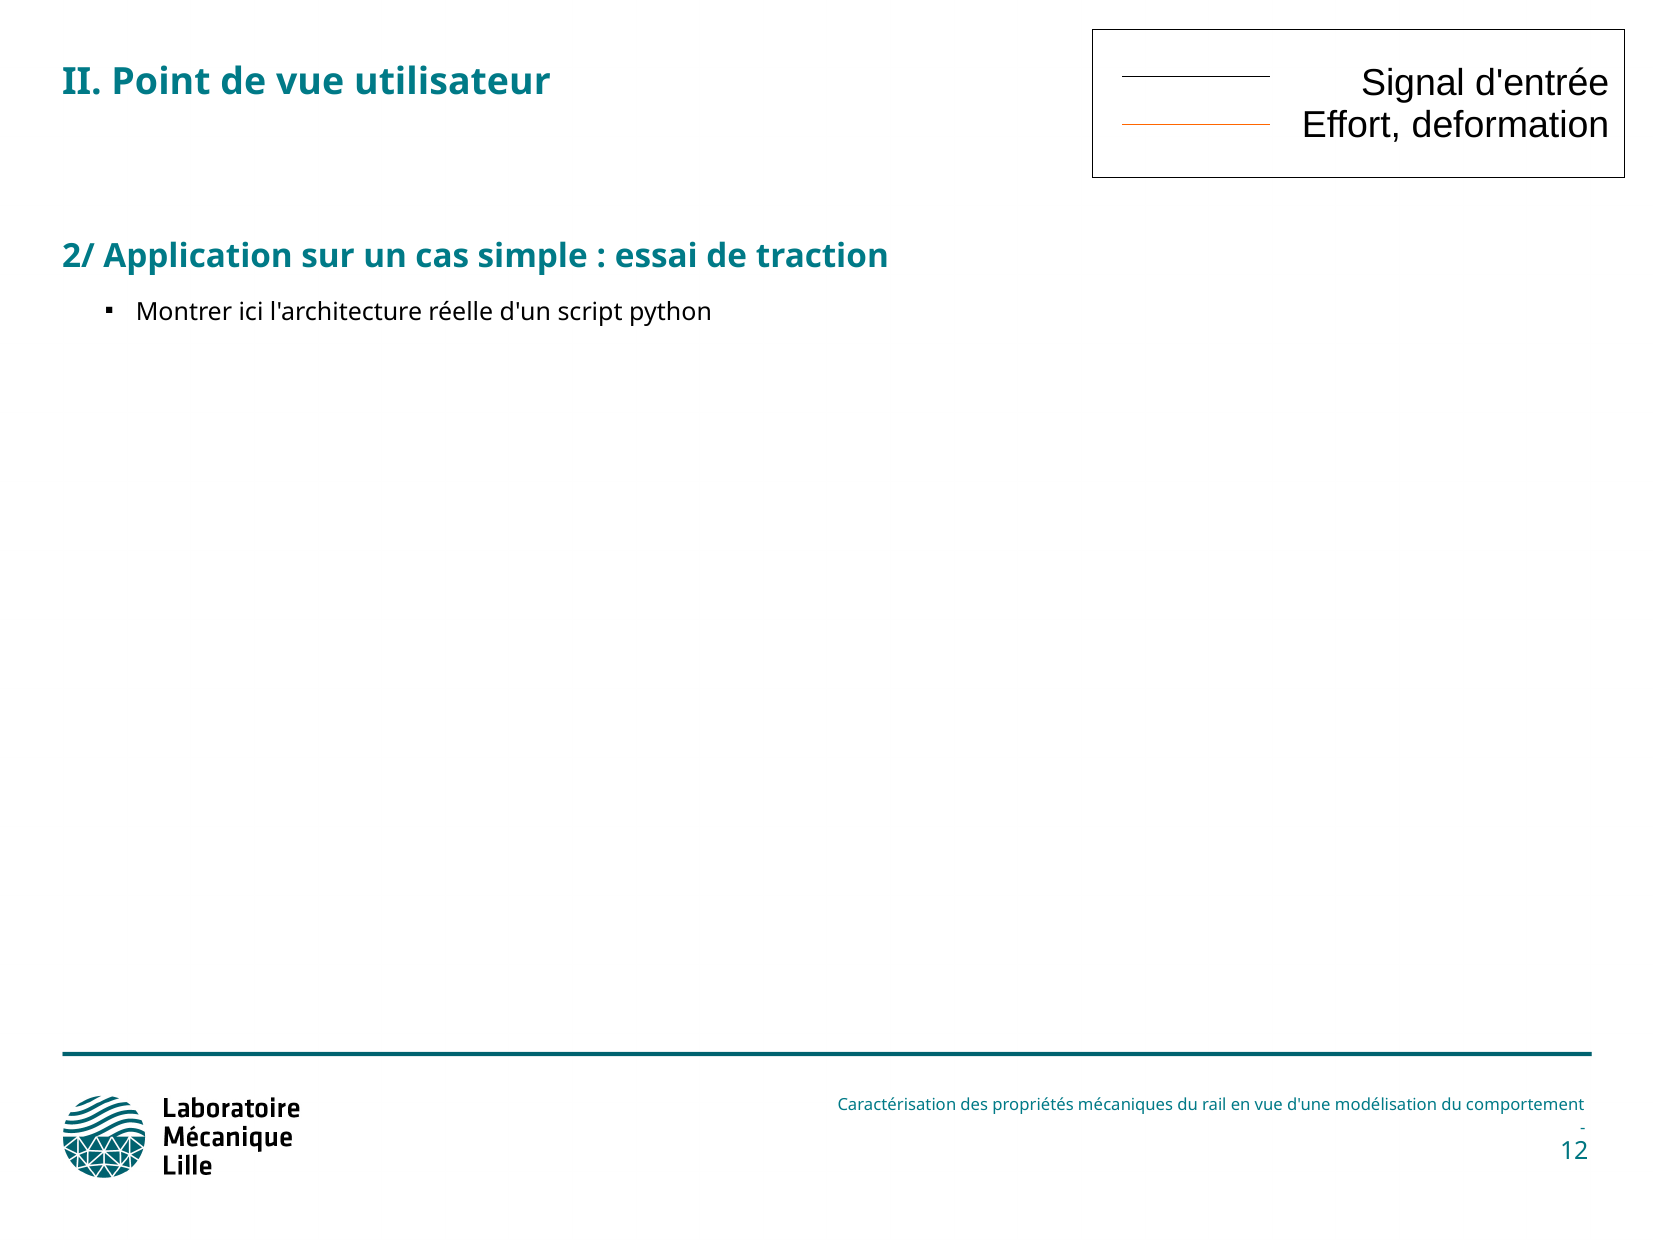

Signal d'entrée
Effort, deformation
II. Point de vue utilisateur
2/ Application sur un cas simple : essai de traction
Montrer ici l'architecture réelle d'un script python
12